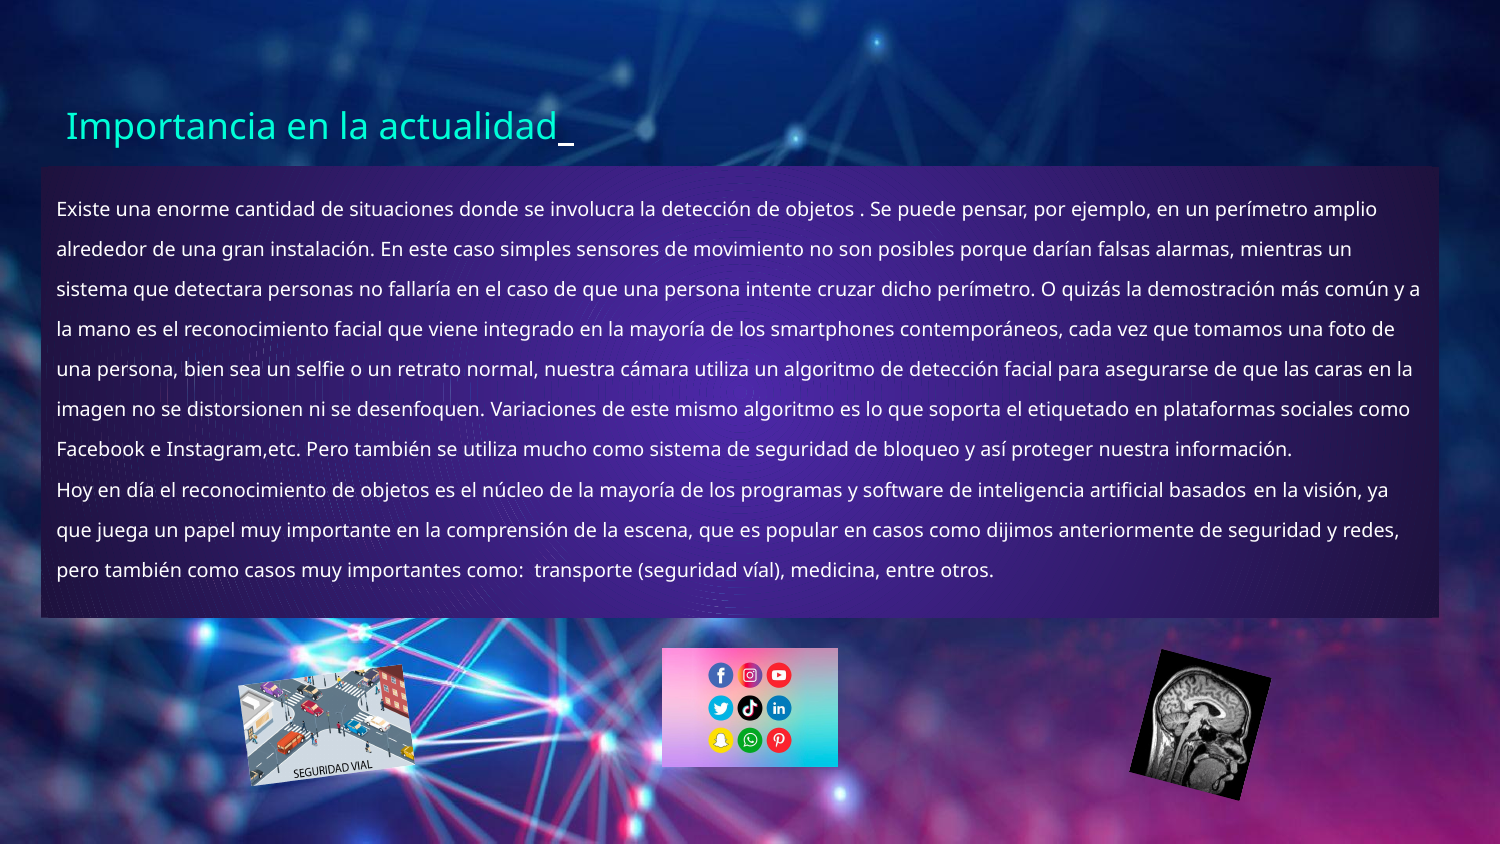

# Importancia en la actualidad
Existe una enorme cantidad de situaciones donde se involucra la detección de objetos . Se puede pensar, por ejemplo, en un perímetro amplio alrededor de una gran instalación. En este caso simples sensores de movimiento no son posibles porque darían falsas alarmas, mientras un sistema que detectara personas no fallaría en el caso de que una persona intente cruzar dicho perímetro. O quizás la demostración más común y a la mano es el reconocimiento facial que viene integrado en la mayoría de los smartphones contemporáneos, cada vez que tomamos una foto de una persona, bien sea un selfie o un retrato normal, nuestra cámara utiliza un algoritmo de detección facial para asegurarse de que las caras en la imagen no se distorsionen ni se desenfoquen. Variaciones de este mismo algoritmo es lo que soporta el etiquetado en plataformas sociales como Facebook e Instagram,etc. Pero también se utiliza mucho como sistema de seguridad de bloqueo y así proteger nuestra información.
Hoy en día el reconocimiento de objetos es el núcleo de la mayoría de los programas y software de inteligencia artificial basados ​​en la visión, ya que juega un papel muy importante en la comprensión de la escena, que es popular en casos como dijimos anteriormente de seguridad y redes, pero también como casos muy importantes como: transporte (seguridad víal), medicina, entre otros.